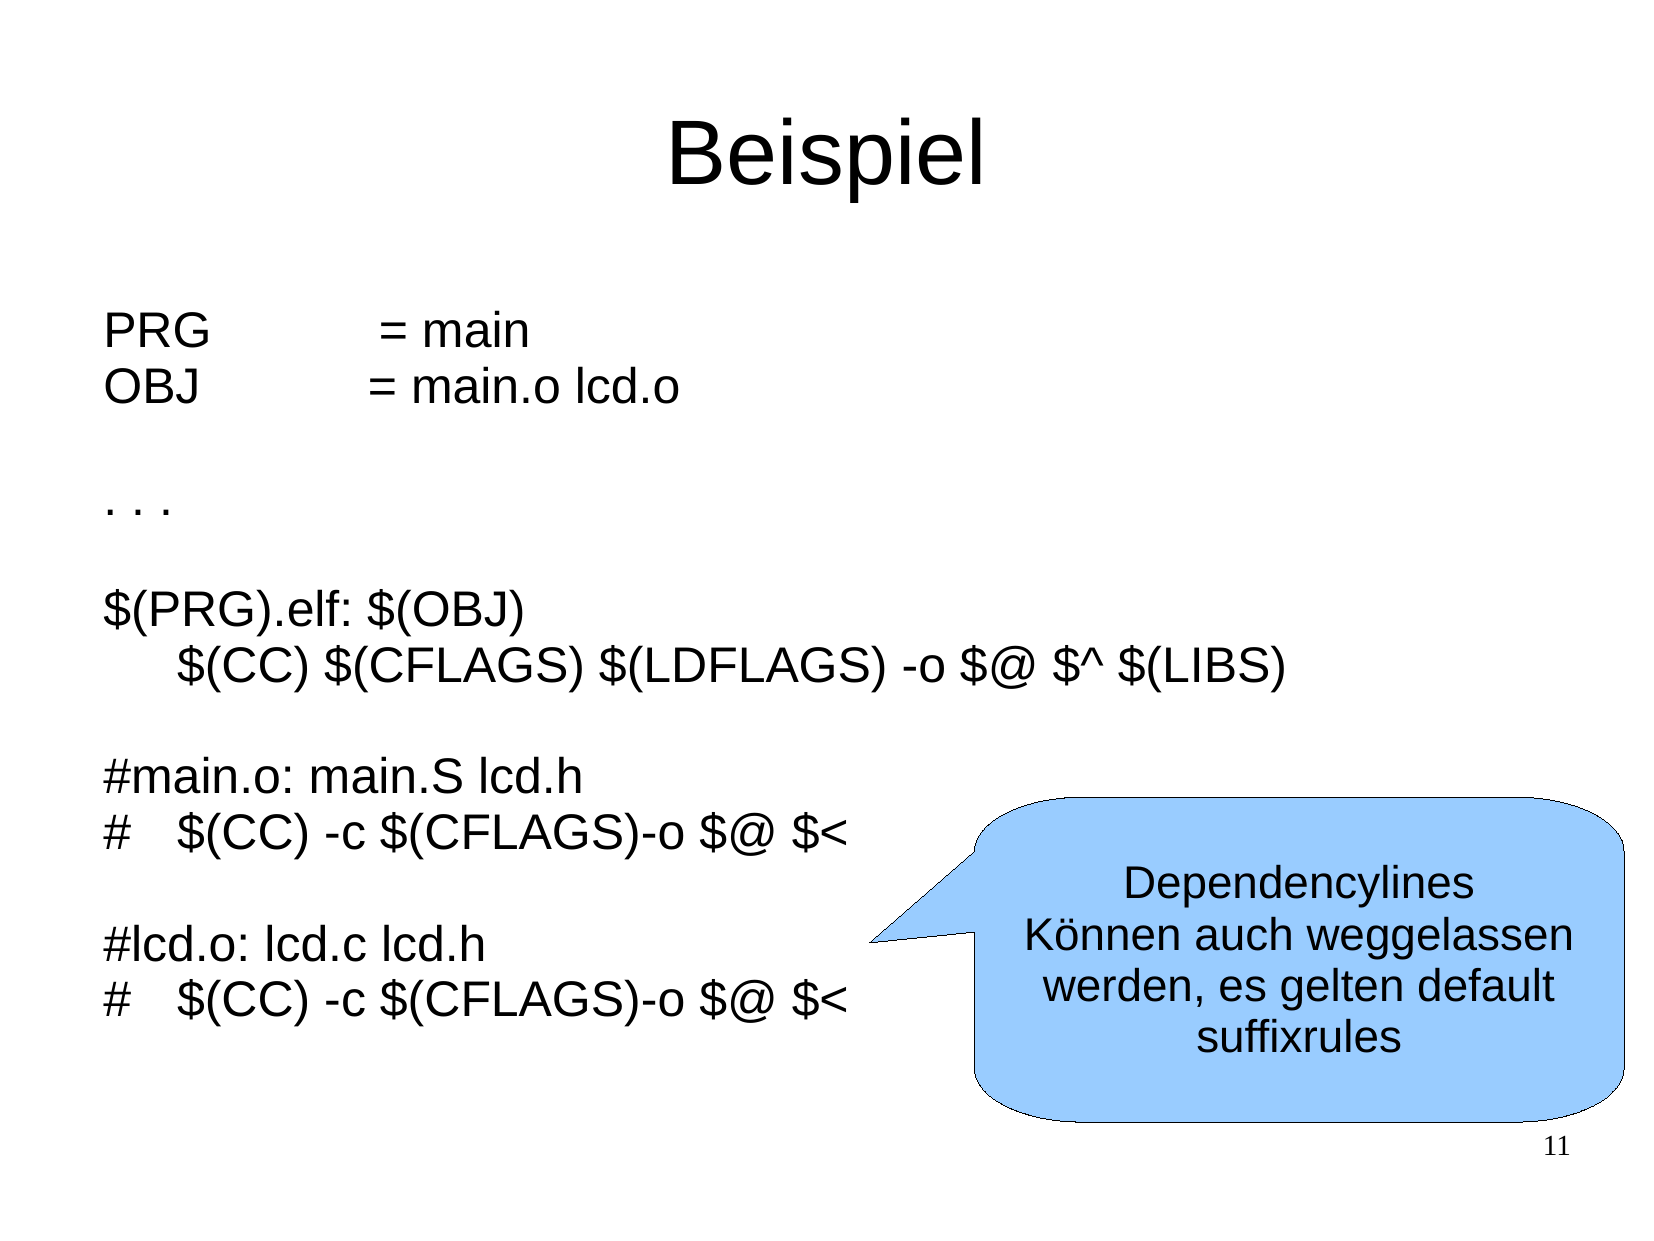

# Beispiel
PRG = main
OBJ = main.o lcd.o
. . .
$(PRG).elf: $(OBJ)
	$(CC) $(CFLAGS) $(LDFLAGS) -o $@ $^ $(LIBS)
#main.o: main.S lcd.h
#	$(CC) -c $(CFLAGS)-o $@ $<
#lcd.o: lcd.c lcd.h
#	$(CC) -c $(CFLAGS)-o $@ $<
Dependencylines
Können auch weggelassen
werden, es gelten default
suffixrules
11